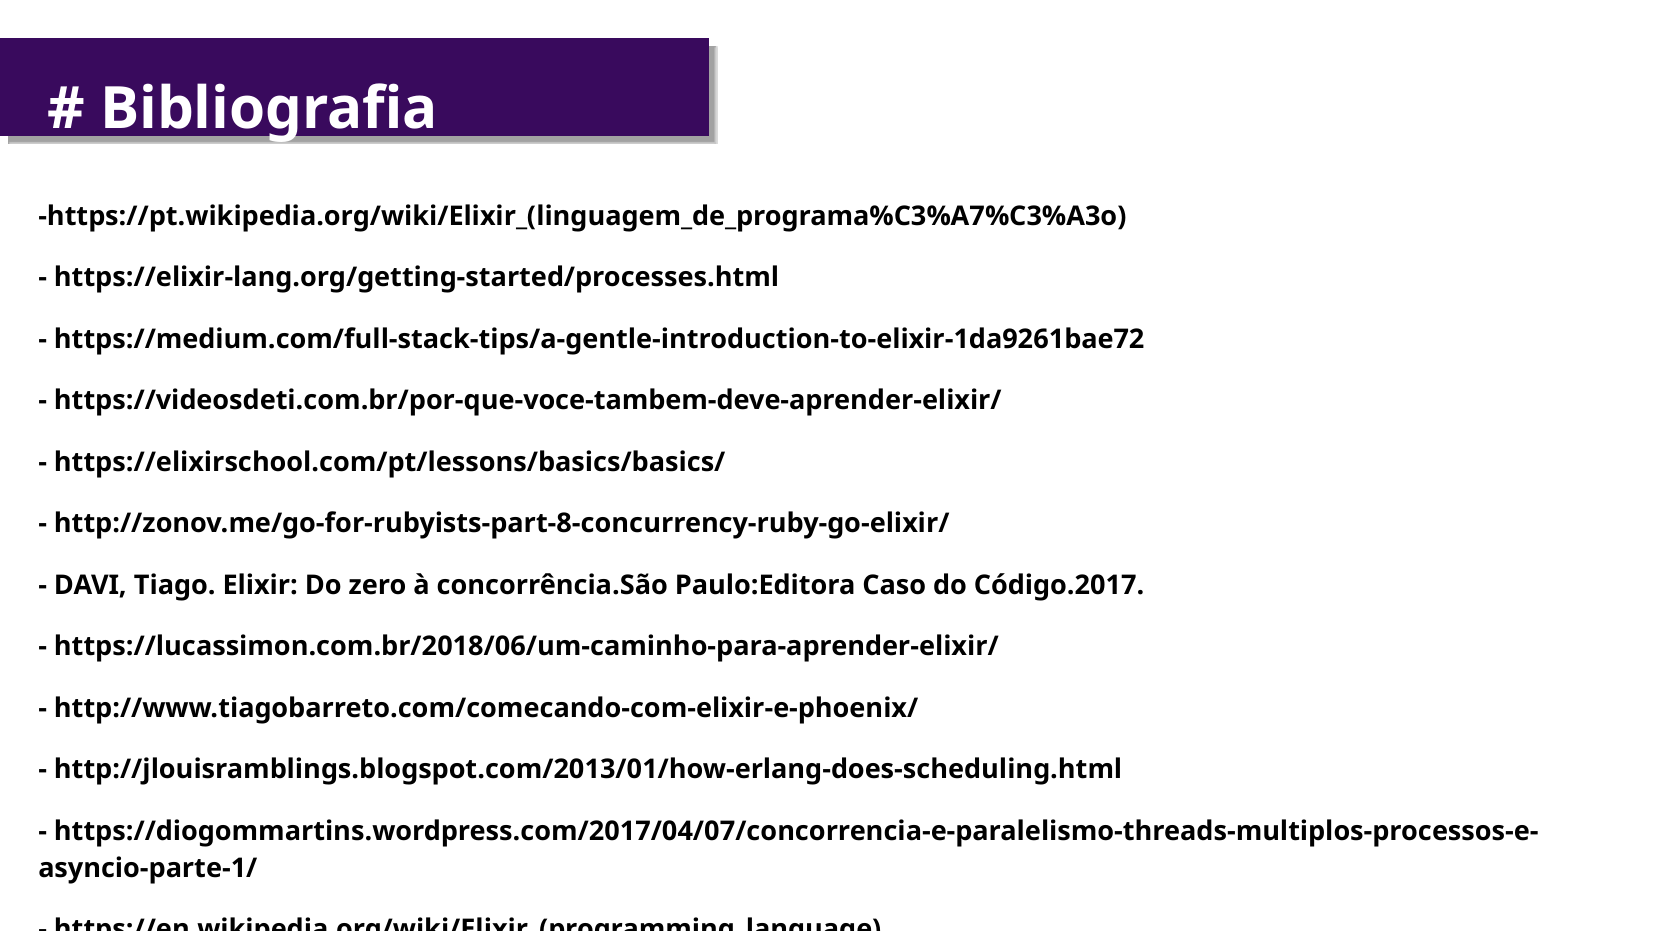

# Bibliografia
-https://pt.wikipedia.org/wiki/Elixir_(linguagem_de_programa%C3%A7%C3%A3o)
- https://elixir-lang.org/getting-started/processes.html
- https://medium.com/full-stack-tips/a-gentle-introduction-to-elixir-1da9261bae72
- https://videosdeti.com.br/por-que-voce-tambem-deve-aprender-elixir/
- https://elixirschool.com/pt/lessons/basics/basics/
- http://zonov.me/go-for-rubyists-part-8-concurrency-ruby-go-elixir/
- DAVI, Tiago. Elixir: Do zero à concorrência.São Paulo:Editora Caso do Código.2017.
- https://lucassimon.com.br/2018/06/um-caminho-para-aprender-elixir/
- http://www.tiagobarreto.com/comecando-com-elixir-e-phoenix/
- http://jlouisramblings.blogspot.com/2013/01/how-erlang-does-scheduling.html
- https://diogommartins.wordpress.com/2017/04/07/concorrencia-e-paralelismo-threads-multiplos-processos-e-asyncio-parte-1/
- https://en.wikipedia.org/wiki/Elixir_(programming_language)
- http://zonov.me/go-for-rubyists-part-8-concurrency-ruby-go-elixir/